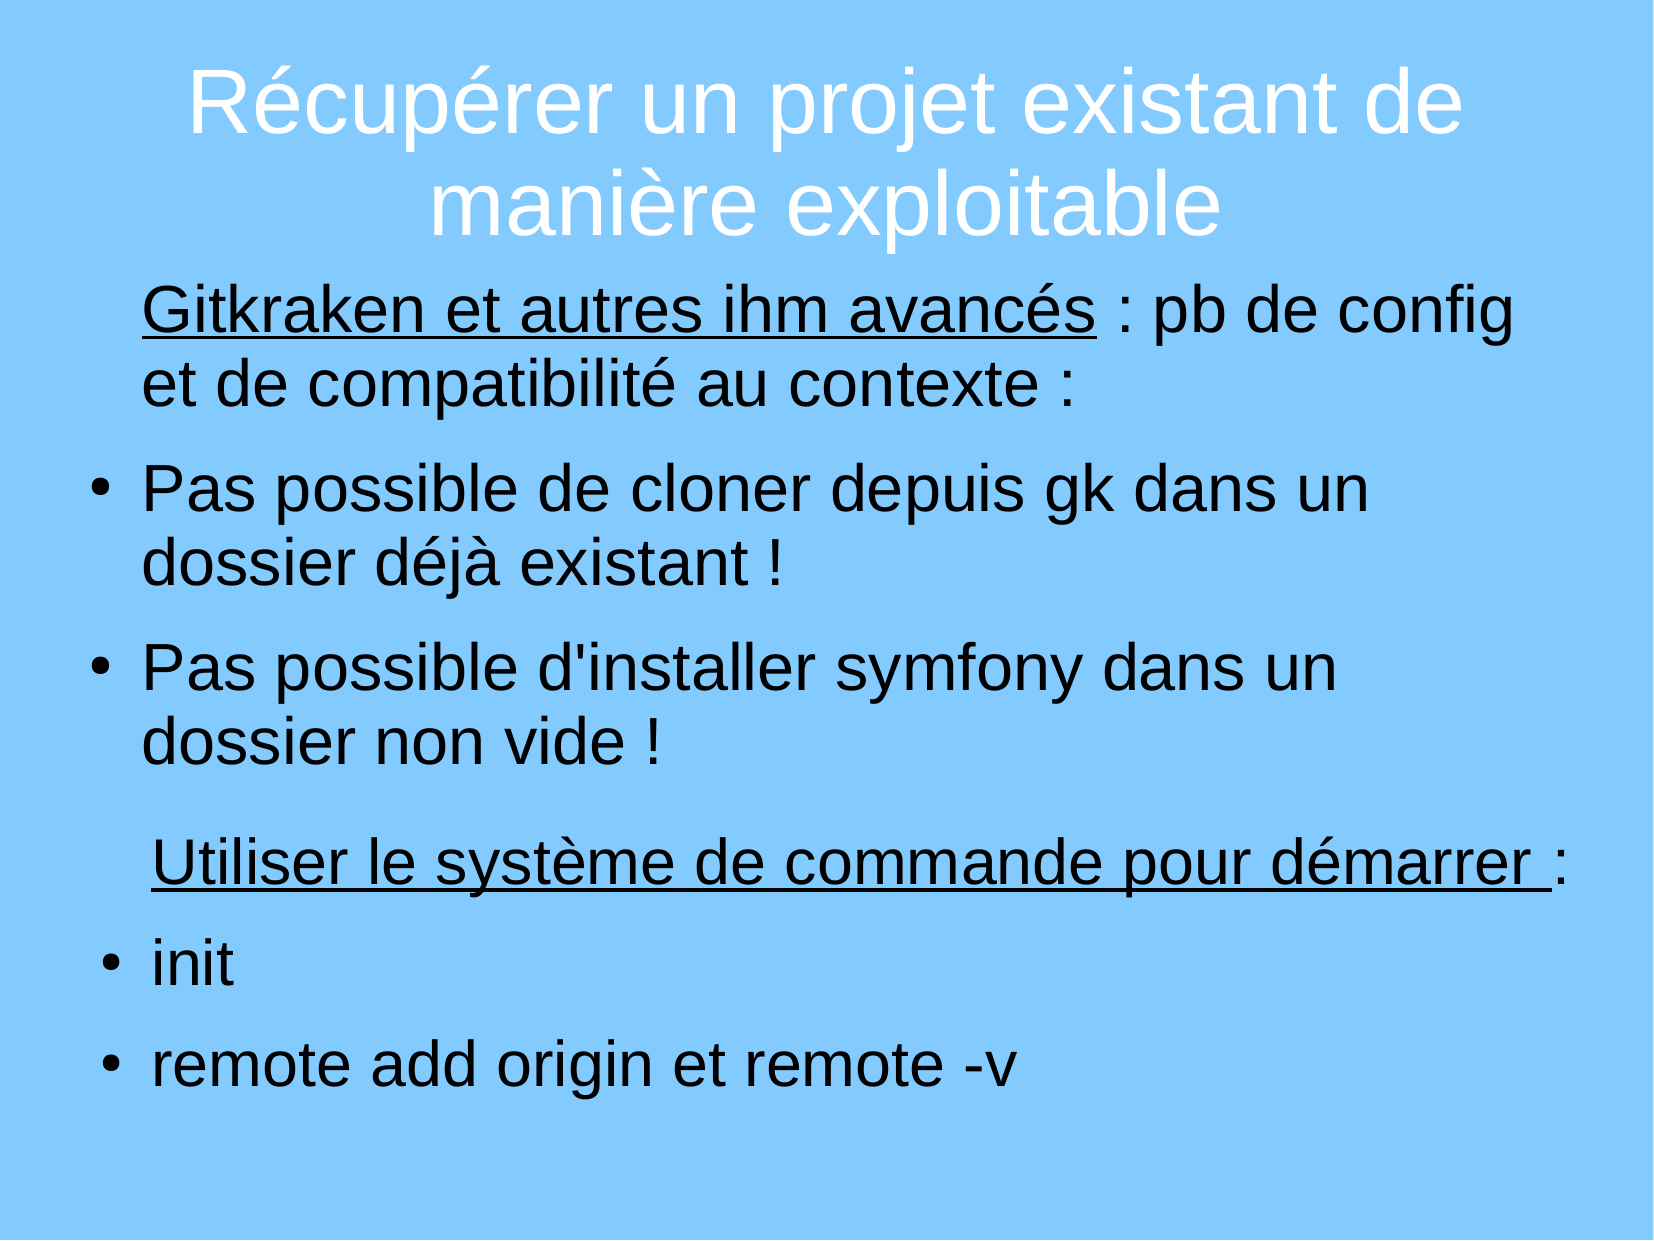

# Récupérer un projet existant de manière exploitable
Gitkraken et autres ihm avancés : pb de config et de compatibilité au contexte :
Pas possible de cloner depuis gk dans un dossier déjà existant !
Pas possible d'installer symfony dans un dossier non vide !
Utiliser le système de commande pour démarrer :
init
remote add origin et remote -v